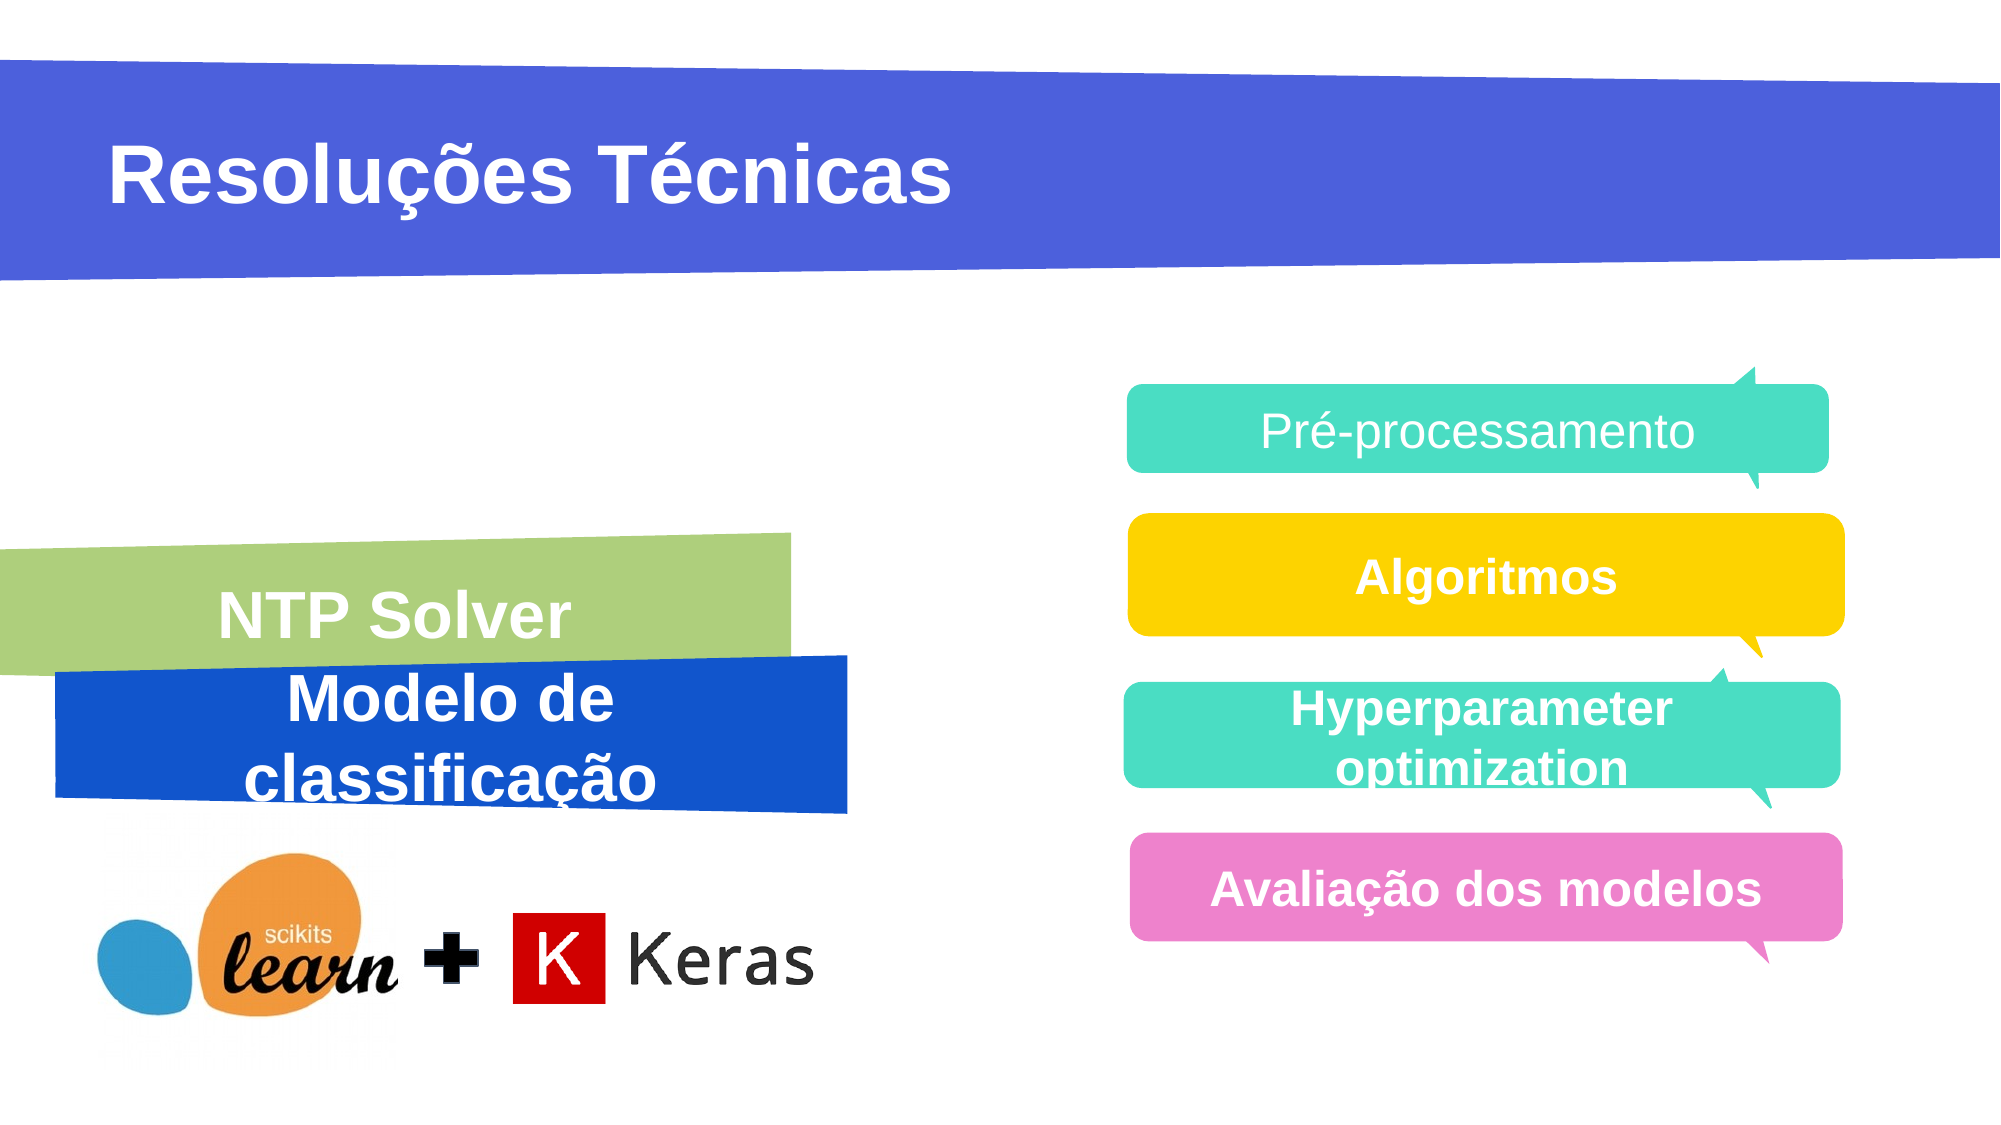

Resoluções Técnicas
Pré-processamento
Algoritmos
NTP Solver
Modelo de classificação
Hyperparameter optimization
Avaliação dos modelos